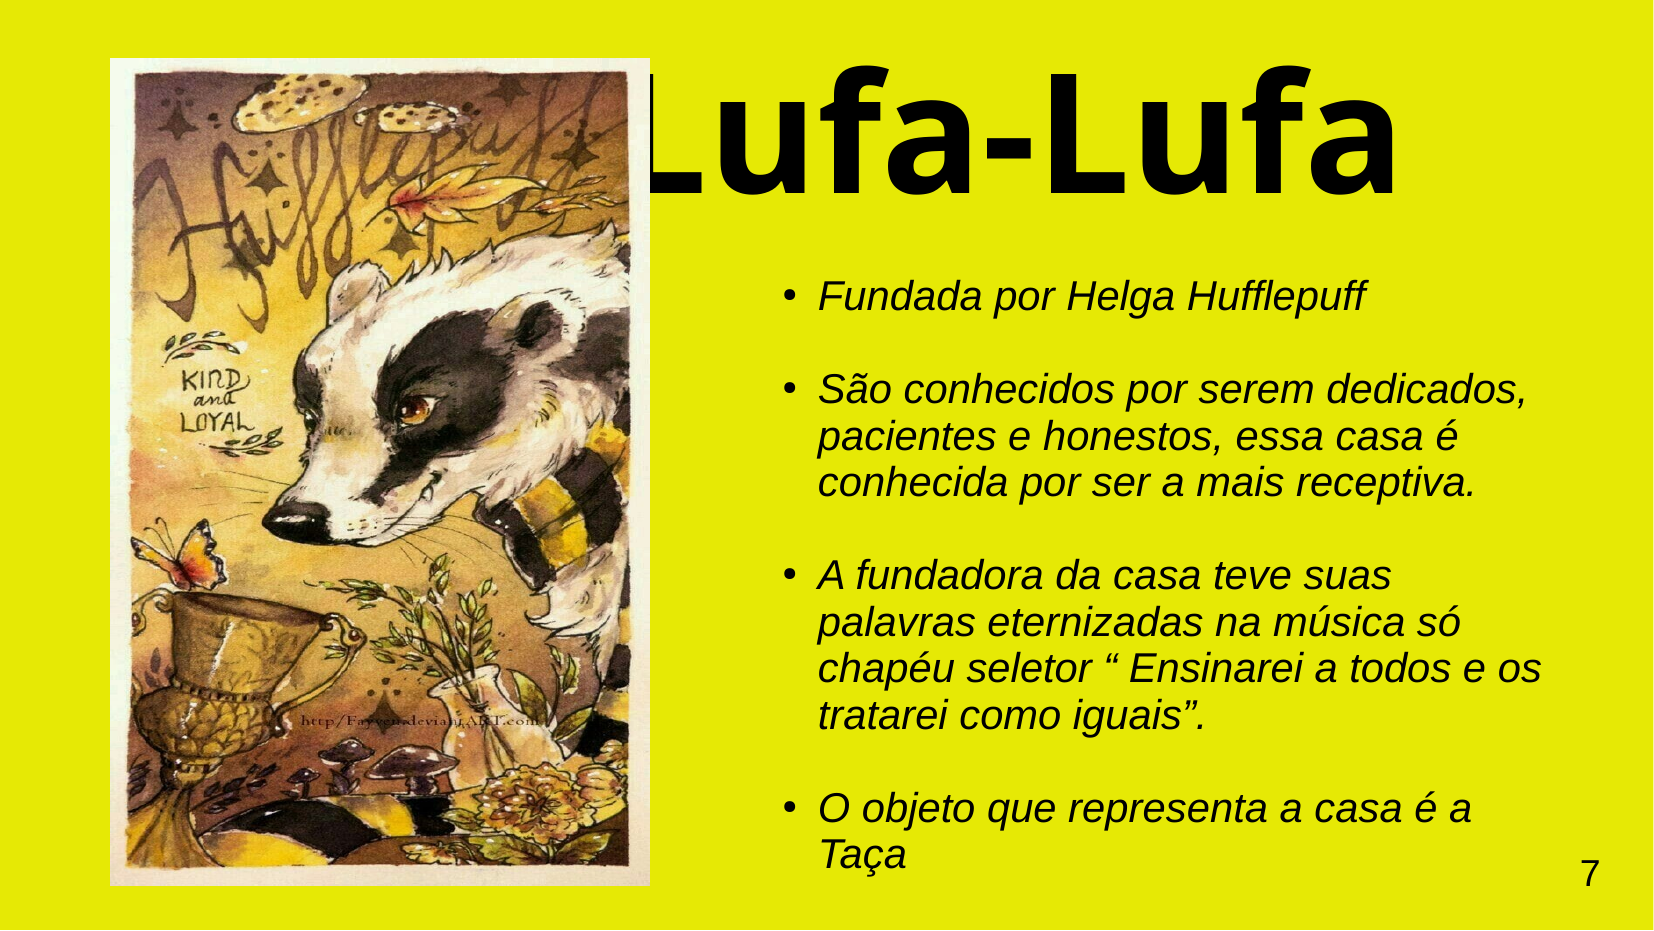

# Lufa-Lufa
Fundada por Helga Hufflepuff
São conhecidos por serem dedicados, pacientes e honestos, essa casa é conhecida por ser a mais receptiva.
A fundadora da casa teve suas palavras eternizadas na música só chapéu seletor “ Ensinarei a todos e os tratarei como iguais”.
O objeto que representa a casa é a Taça